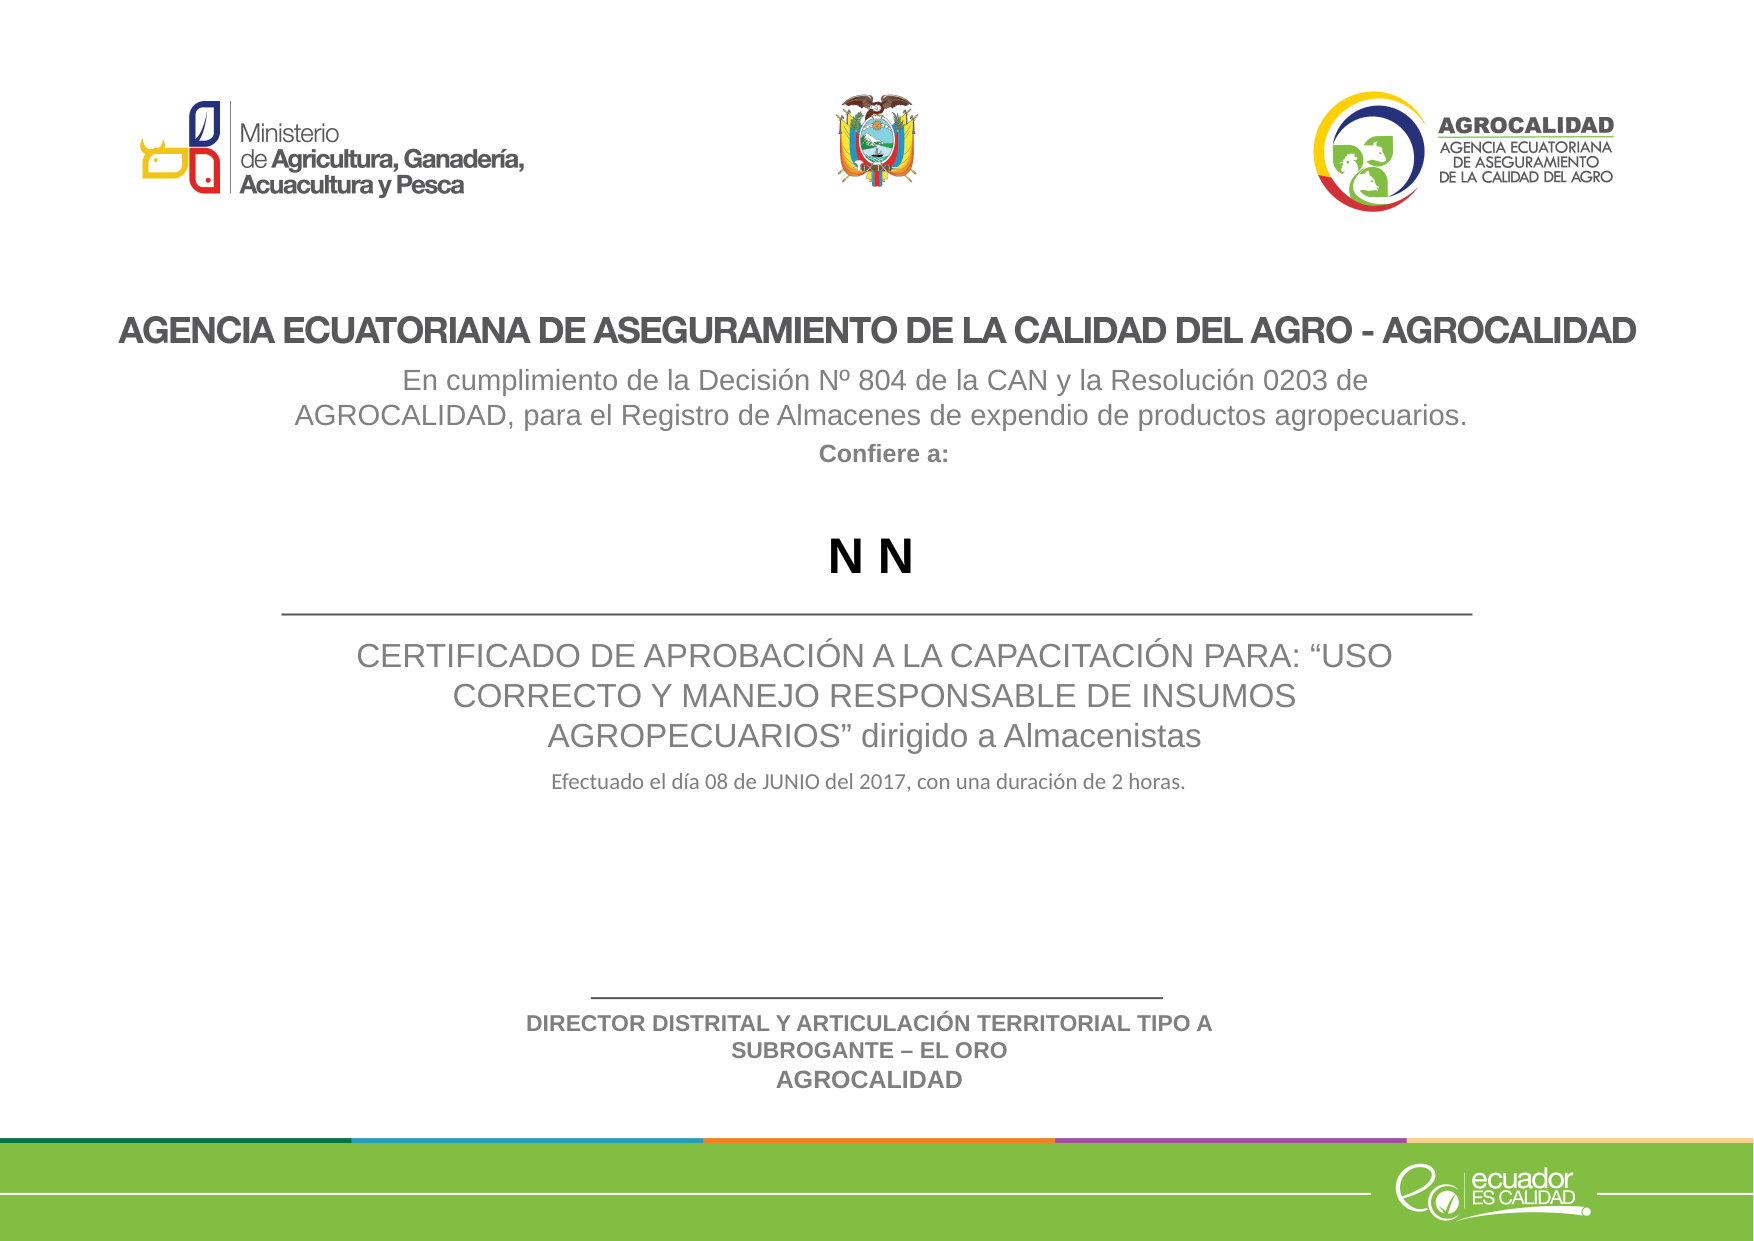

En cumplimiento de la Decisión Nº 804 de la CAN y la Resolución 0203 de AGROCALIDAD, para el Registro de Almacenes de expendio de productos agropecuarios.
Confiere a:
N N
CERTIFICADO DE APROBACIÓN A LA CAPACITACIÓN PARA: “USO CORRECTO Y MANEJO RESPONSABLE DE INSUMOS AGROPECUARIOS” dirigido a Almacenistas
Efectuado el día 08 de JUNIO del 2017, con una duración de 2 horas.
DIRECTOR DISTRITAL Y ARTICULACIÓN TERRITORIAL TIPO A SUBROGANTE – EL ORO
AGROCALIDAD